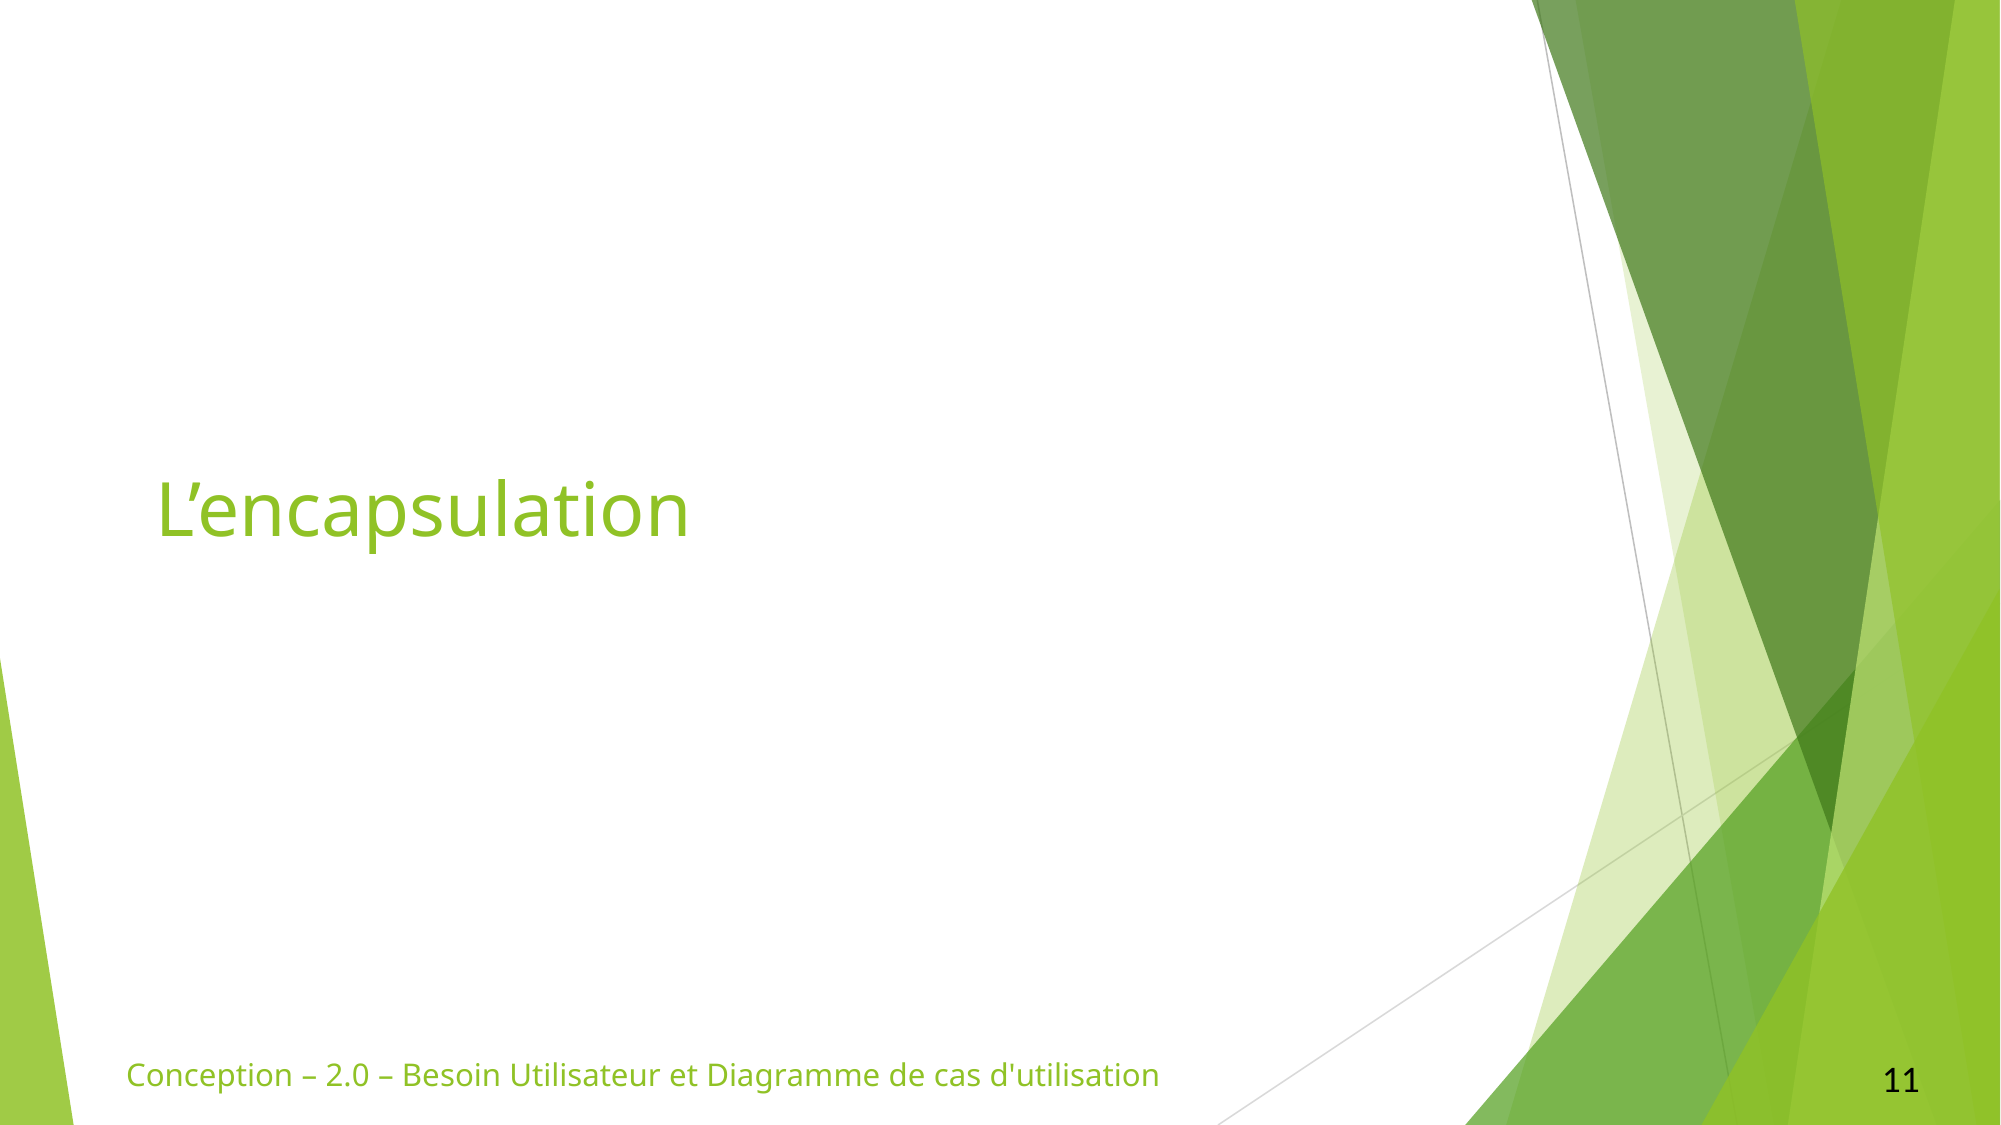

# L’encapsulation
Conception – 2.0 – Besoin Utilisateur et Diagramme de cas d'utilisation